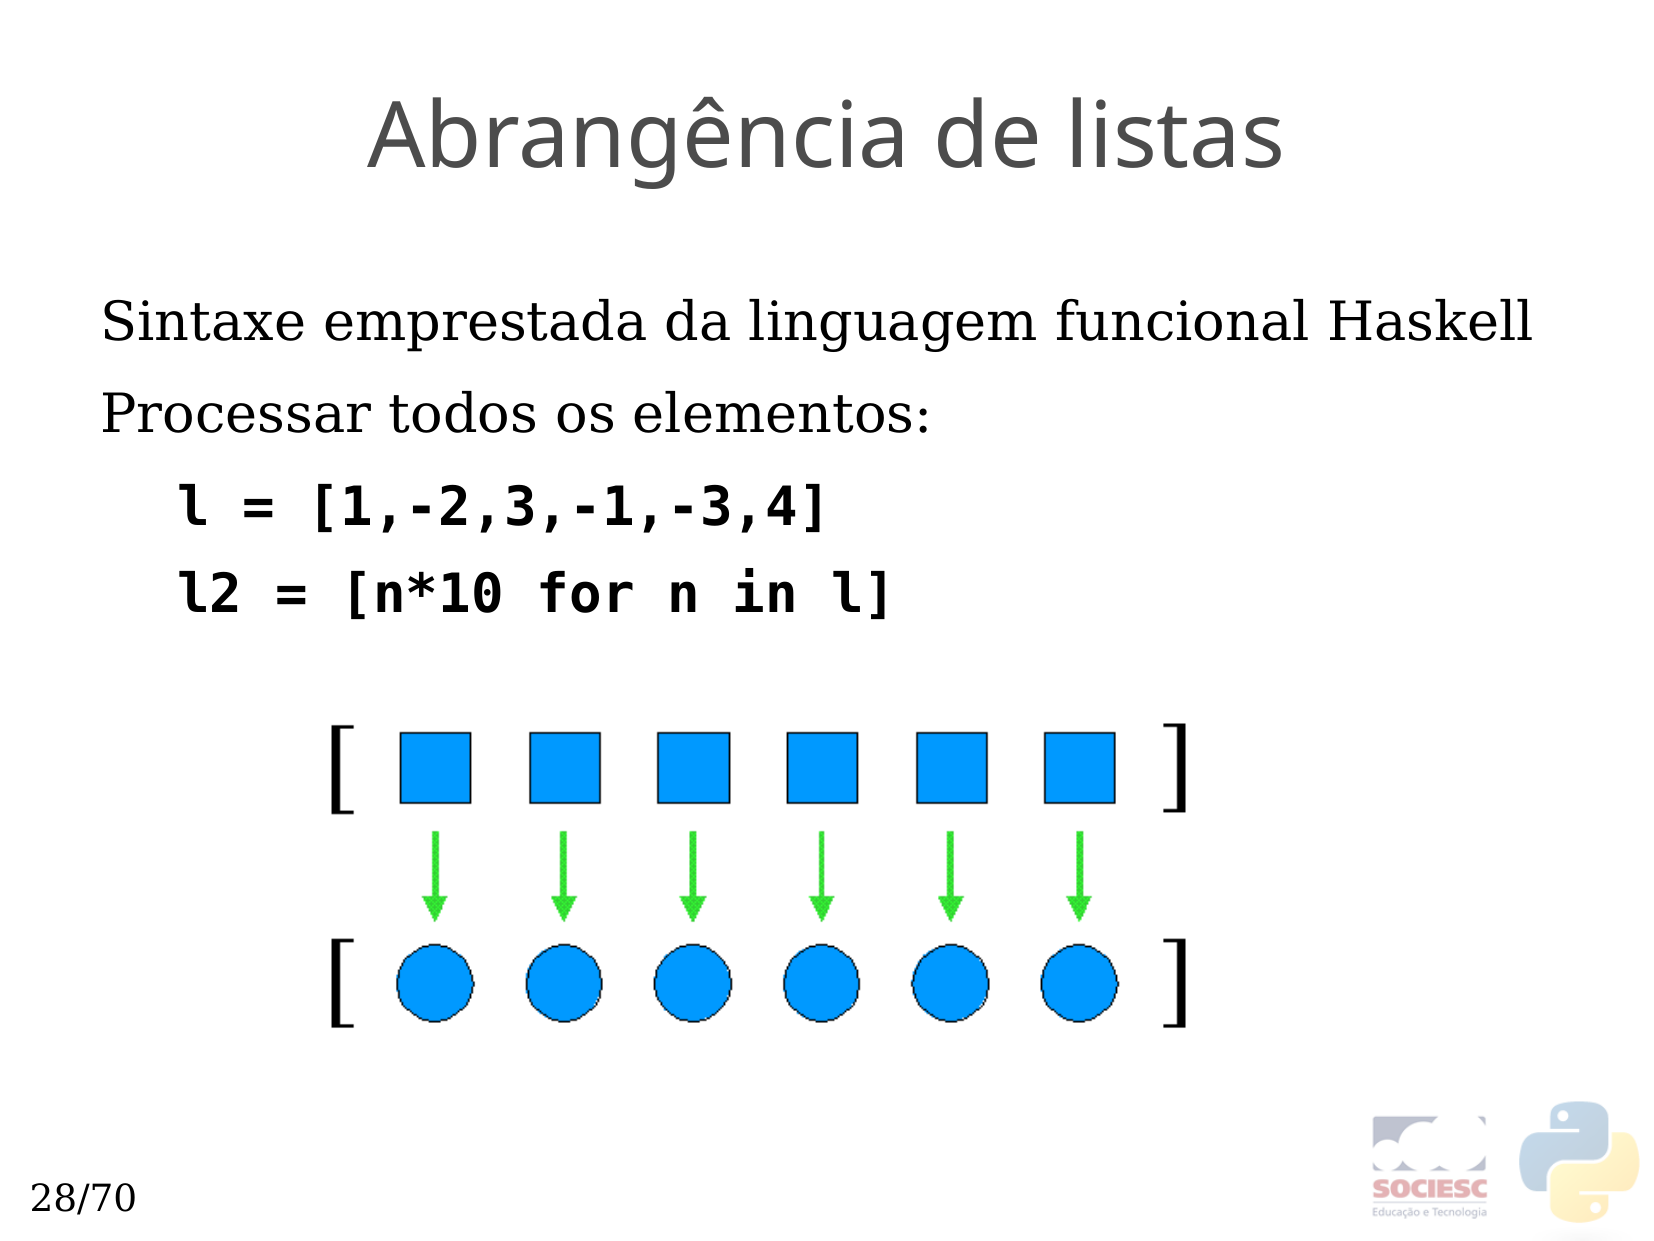

# Abrangência de listas
Sintaxe emprestada da linguagem funcional Haskell
Processar todos os elementos:
l = [1,-2,3,-1,-3,4]
l2 = [n*10 for n in l]